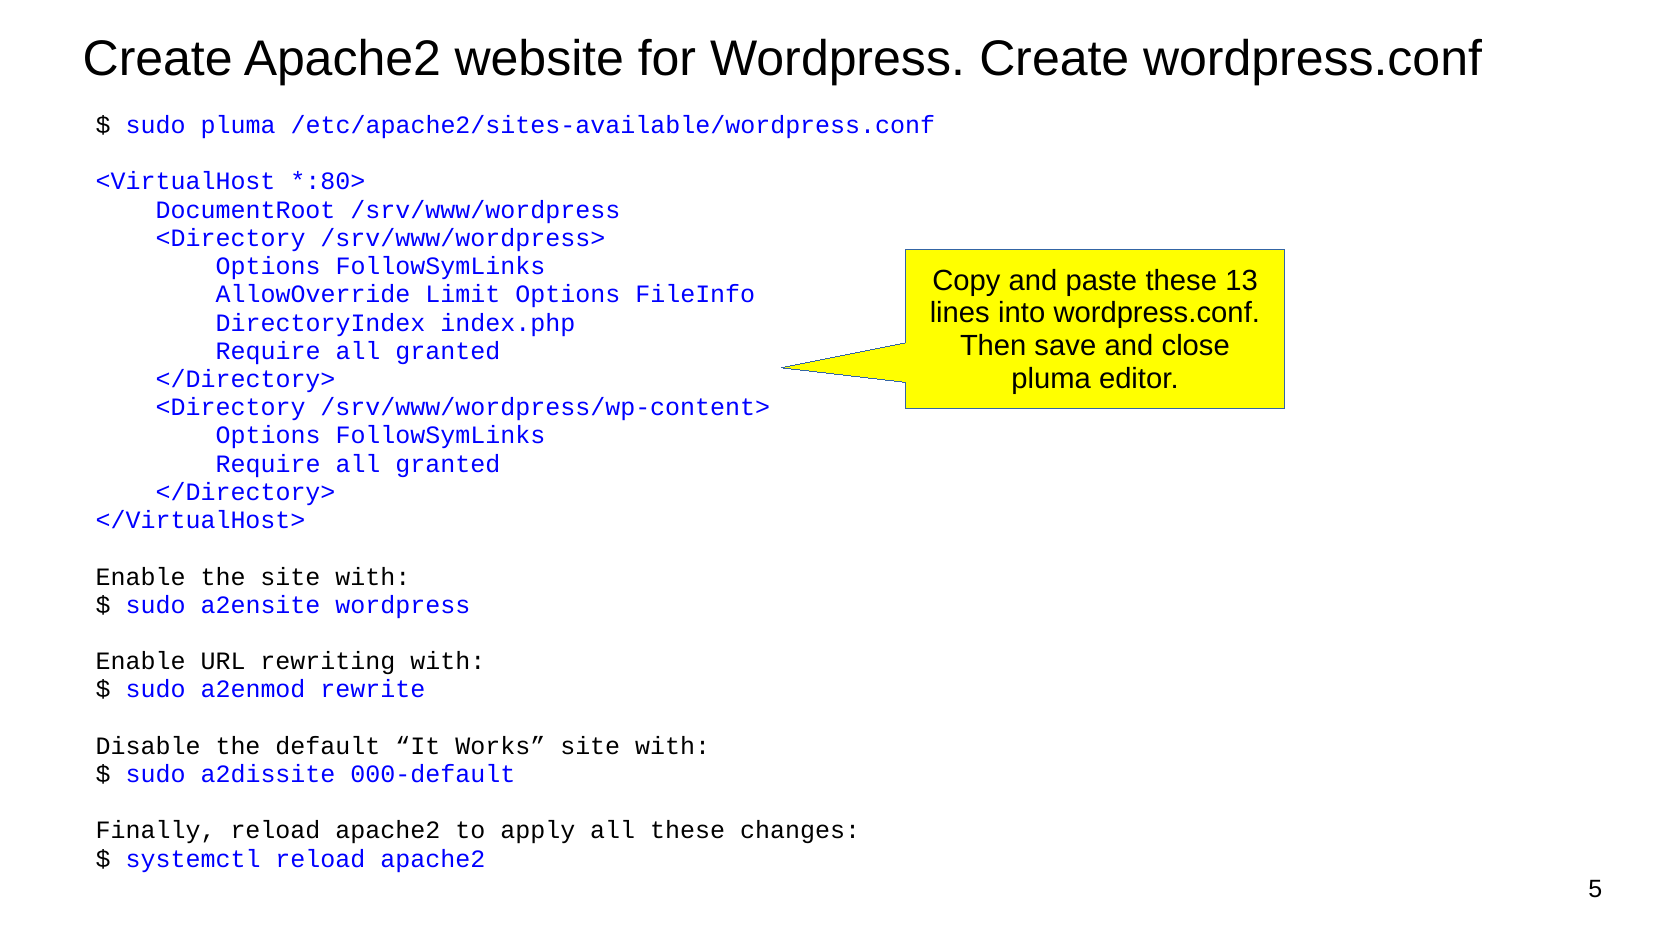

# Create Apache2 website for Wordpress. Create wordpress.conf
$ sudo pluma /etc/apache2/sites-available/wordpress.conf
<VirtualHost *:80>
 DocumentRoot /srv/www/wordpress
 <Directory /srv/www/wordpress>
 Options FollowSymLinks
 AllowOverride Limit Options FileInfo
 DirectoryIndex index.php
 Require all granted
 </Directory>
 <Directory /srv/www/wordpress/wp-content>
 Options FollowSymLinks
 Require all granted
 </Directory>
</VirtualHost>
Enable the site with:
$ sudo a2ensite wordpress
Enable URL rewriting with:
$ sudo a2enmod rewrite
Disable the default “It Works” site with:
$ sudo a2dissite 000-default
Finally, reload apache2 to apply all these changes:
$ systemctl reload apache2
Copy and paste these 13 lines into wordpress.conf.
Then save and close pluma editor.